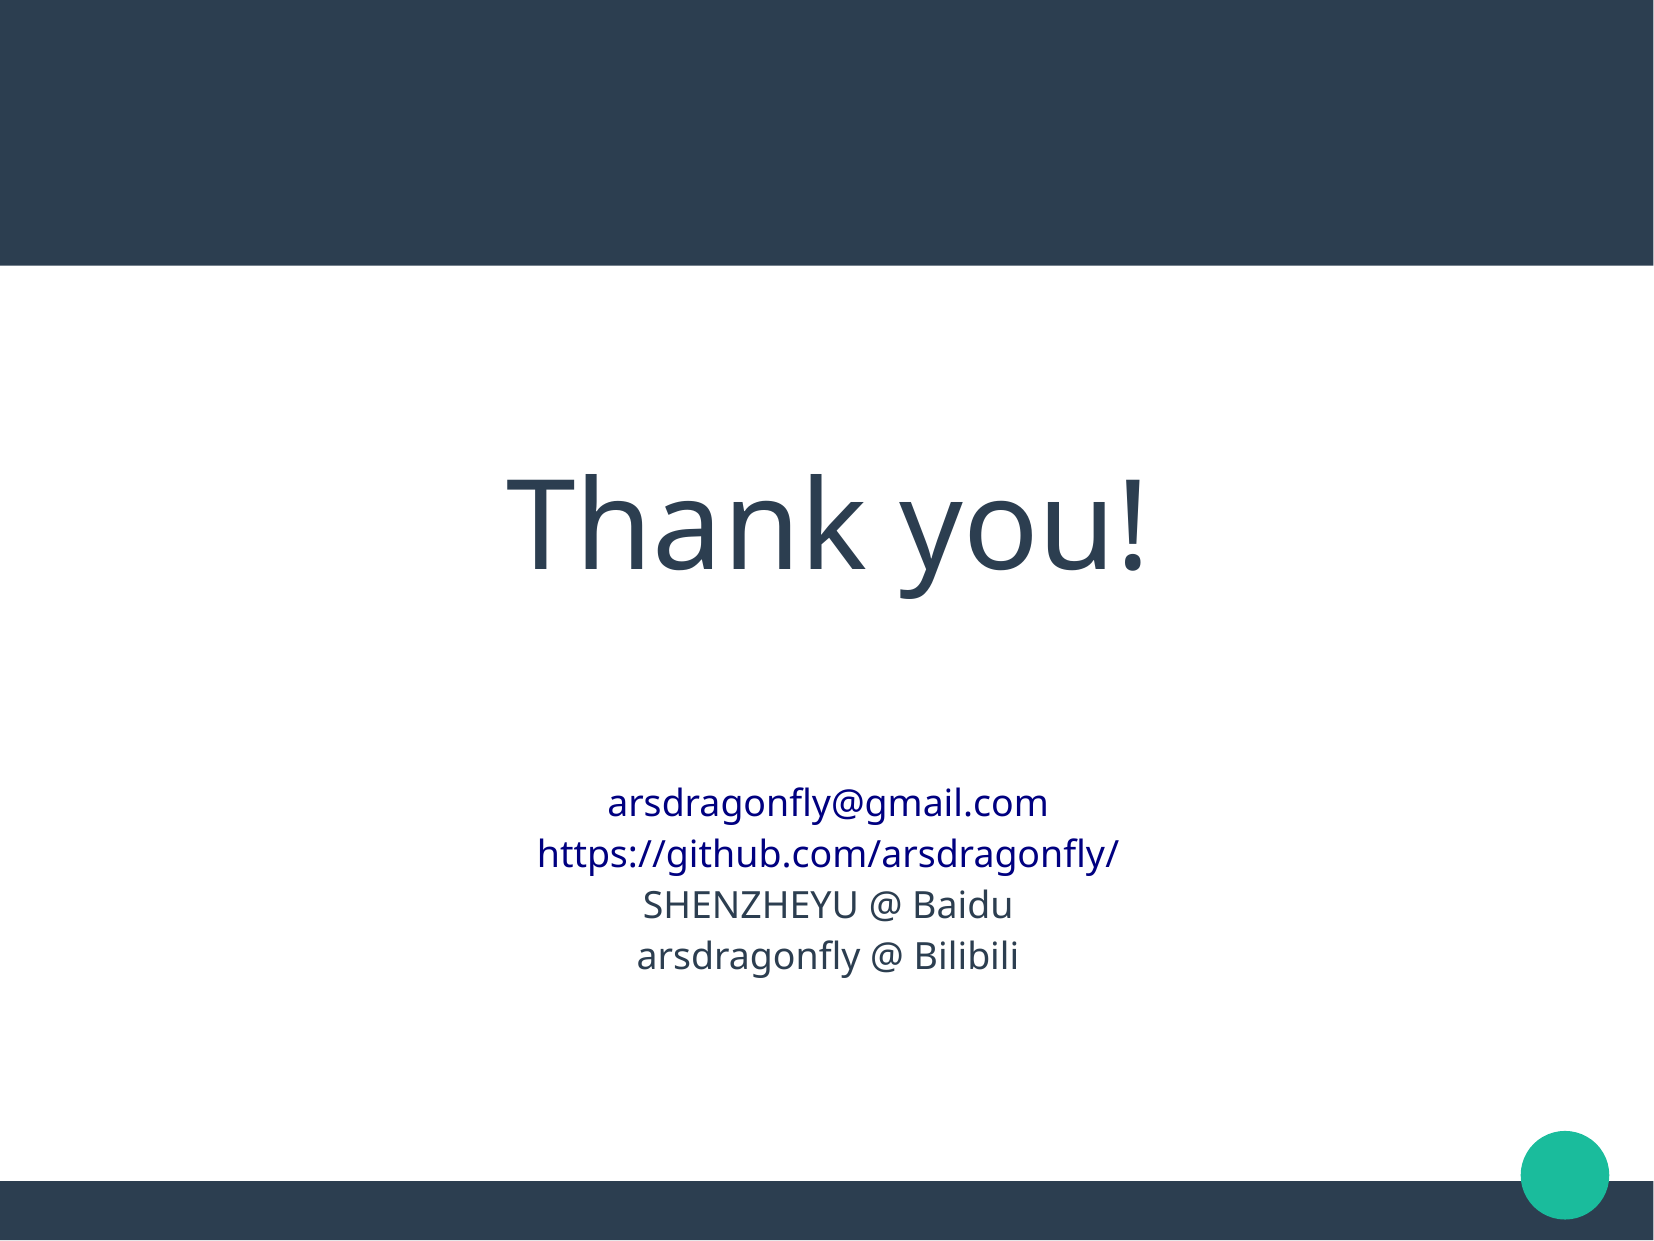

# Thank you!
arsdragonfly@gmail.com
https://github.com/arsdragonfly/
SHENZHEYU @ Baidu
arsdragonfly @ Bilibili